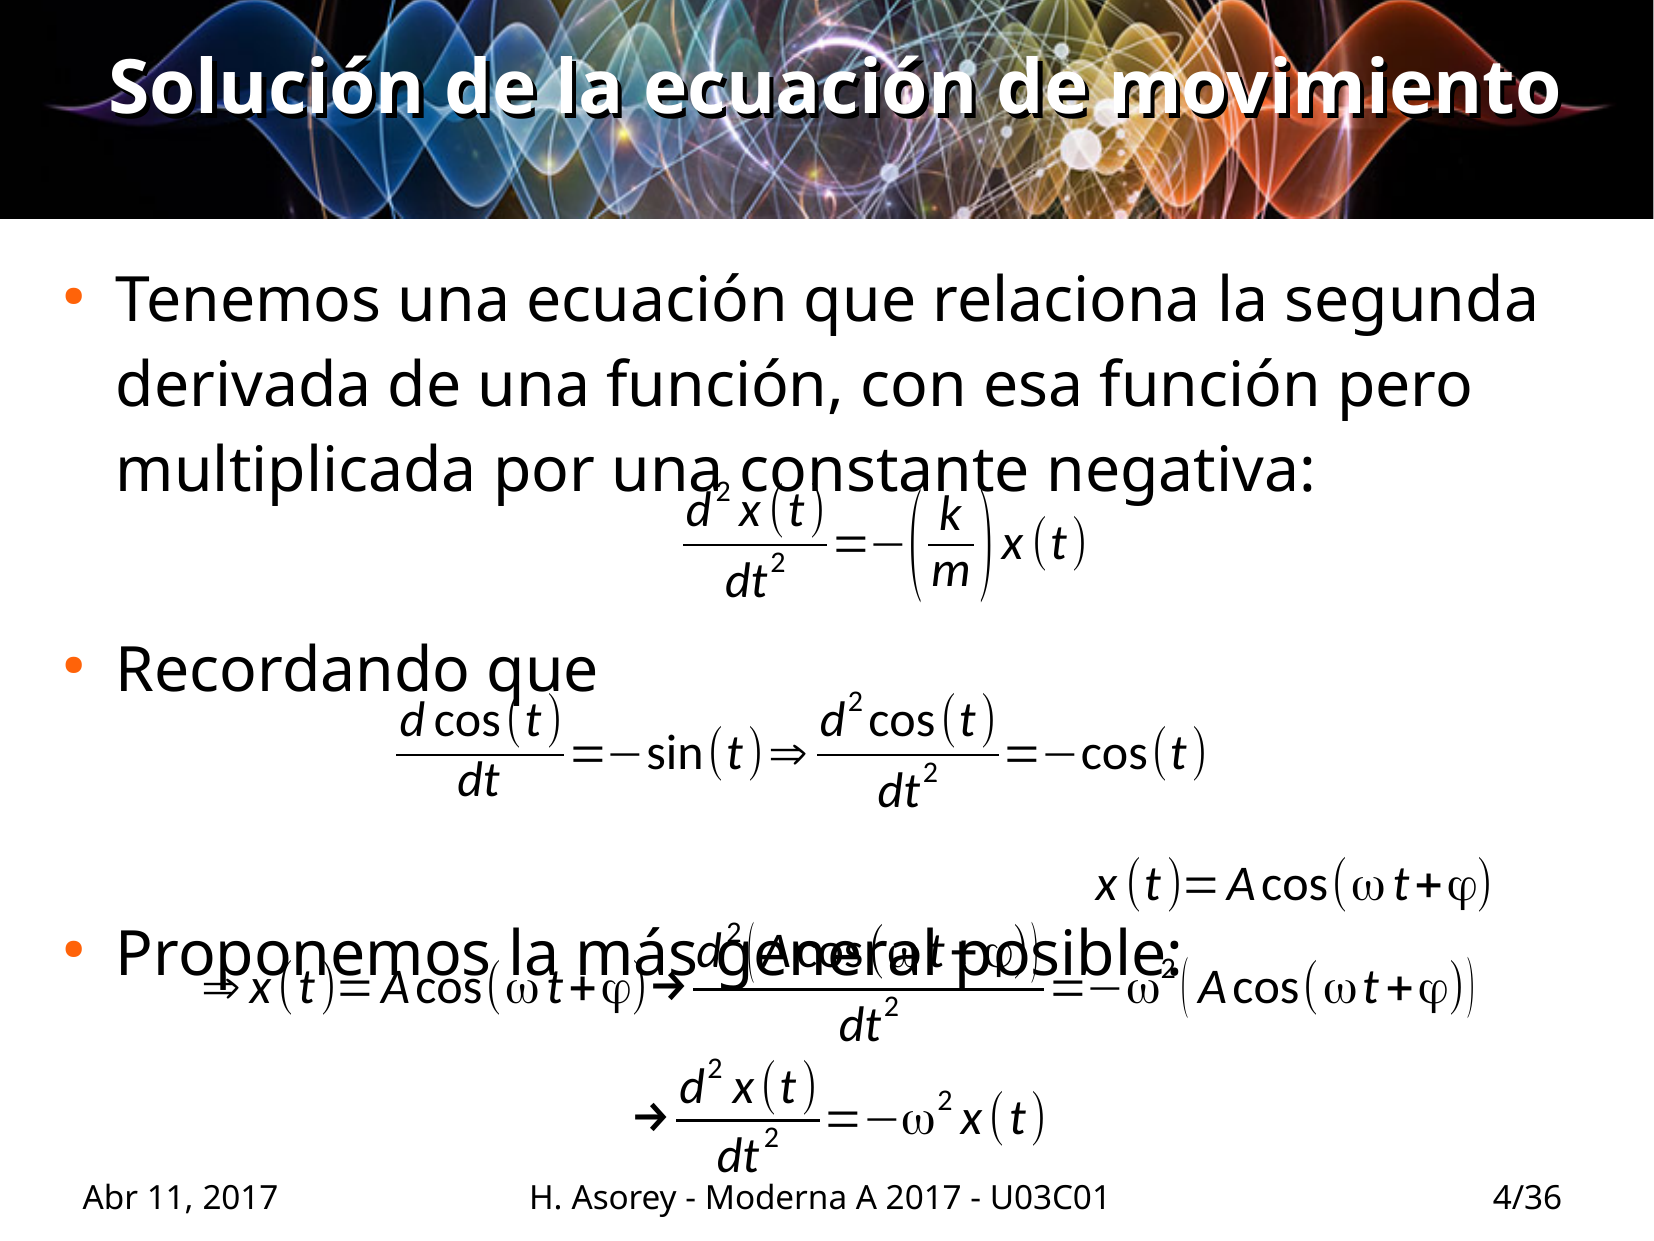

# Solución de la ecuación de movimiento
Tenemos una ecuación que relaciona la segunda derivada de una función, con esa función pero multiplicada por una constante negativa:
Recordando que
Proponemos la más general posible:
Abr 11, 2017
H. Asorey - Moderna A 2017 - U03C01
4